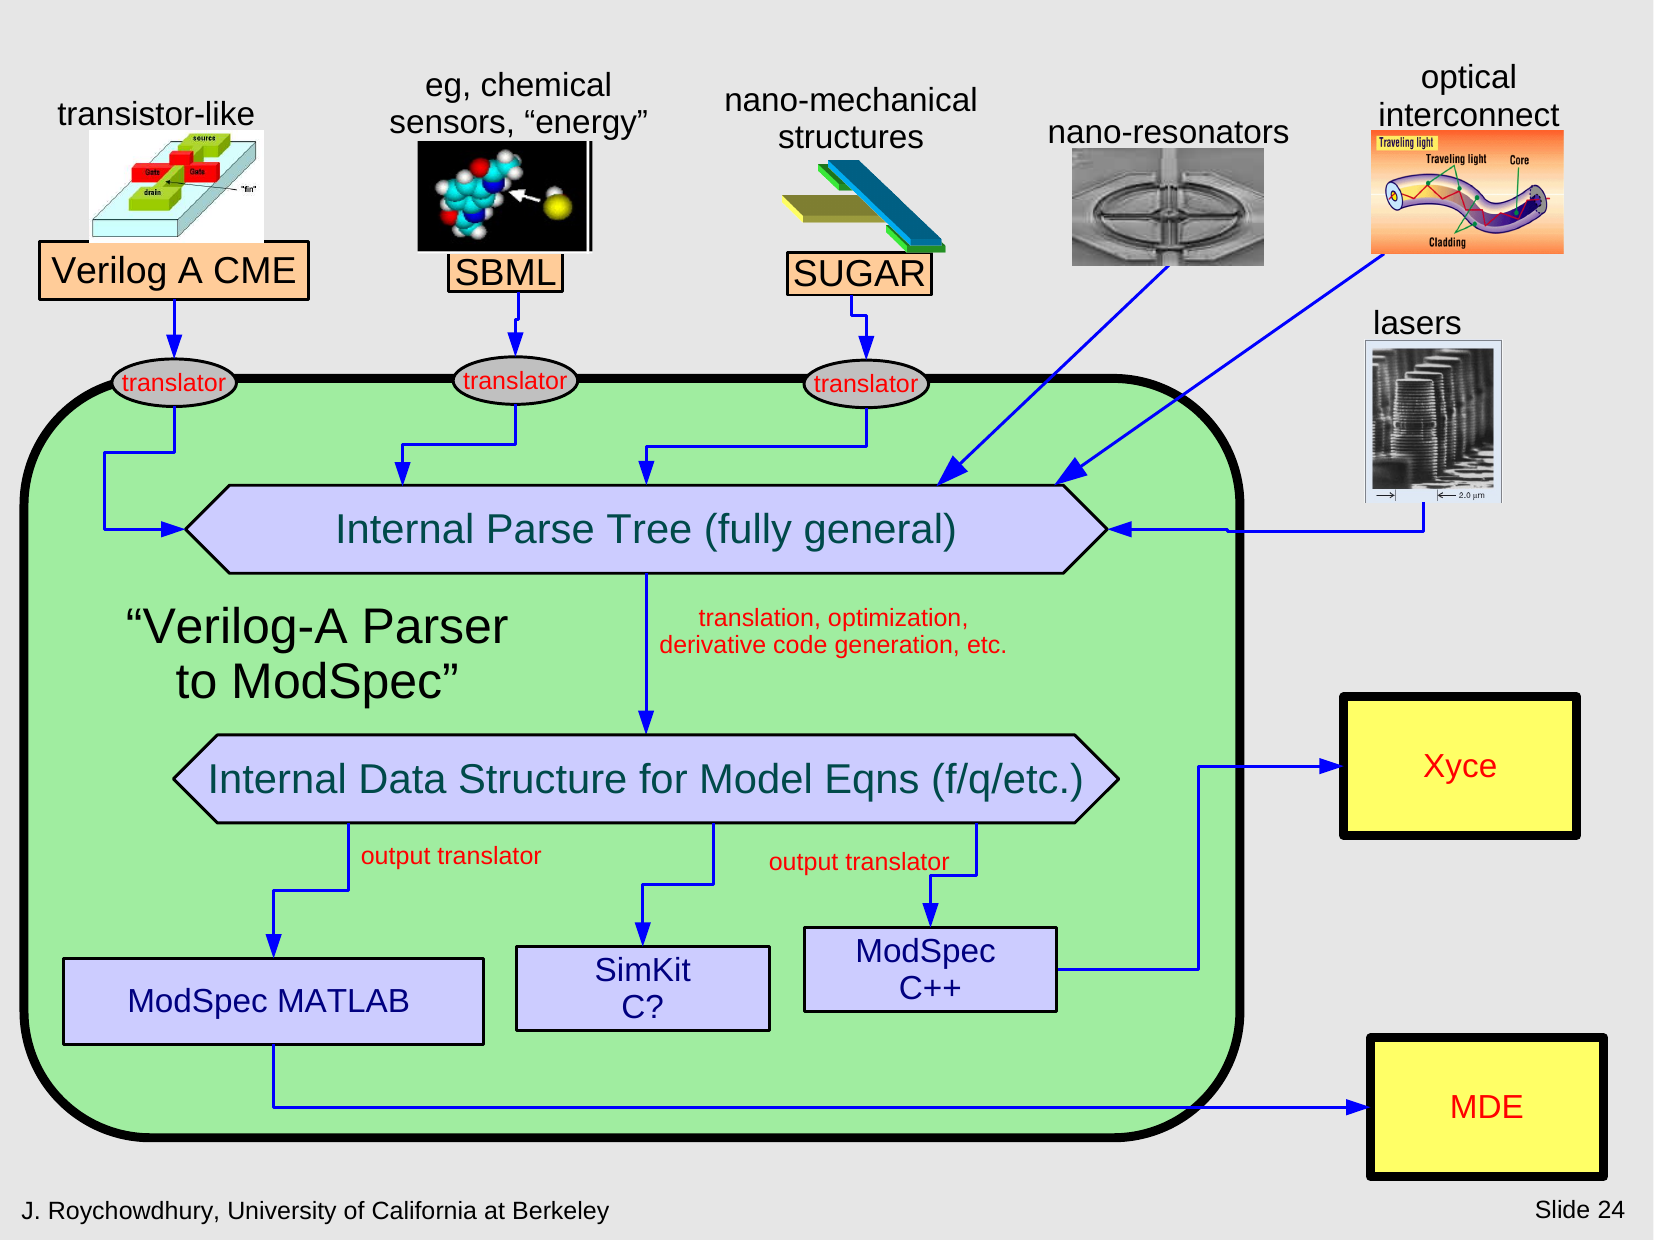

optical
interconnect
eg, chemical
sensors, “energy”
SBML
nano-mechanical
structures
SUGAR
transistor-like
Verilog A CME
nano-resonators
 lasers
translator
translator
translator
Internal Parse Tree (fully general)
“Verilog-A Parser
to ModSpec”
translation, optimization,
derivative code generation, etc.
Xyce
Internal Data Structure for Model Eqns (f/q/etc.)
output translator
output translator
ModSpec
C++
SimKit
C?
ModSpec MATLAB
MDE